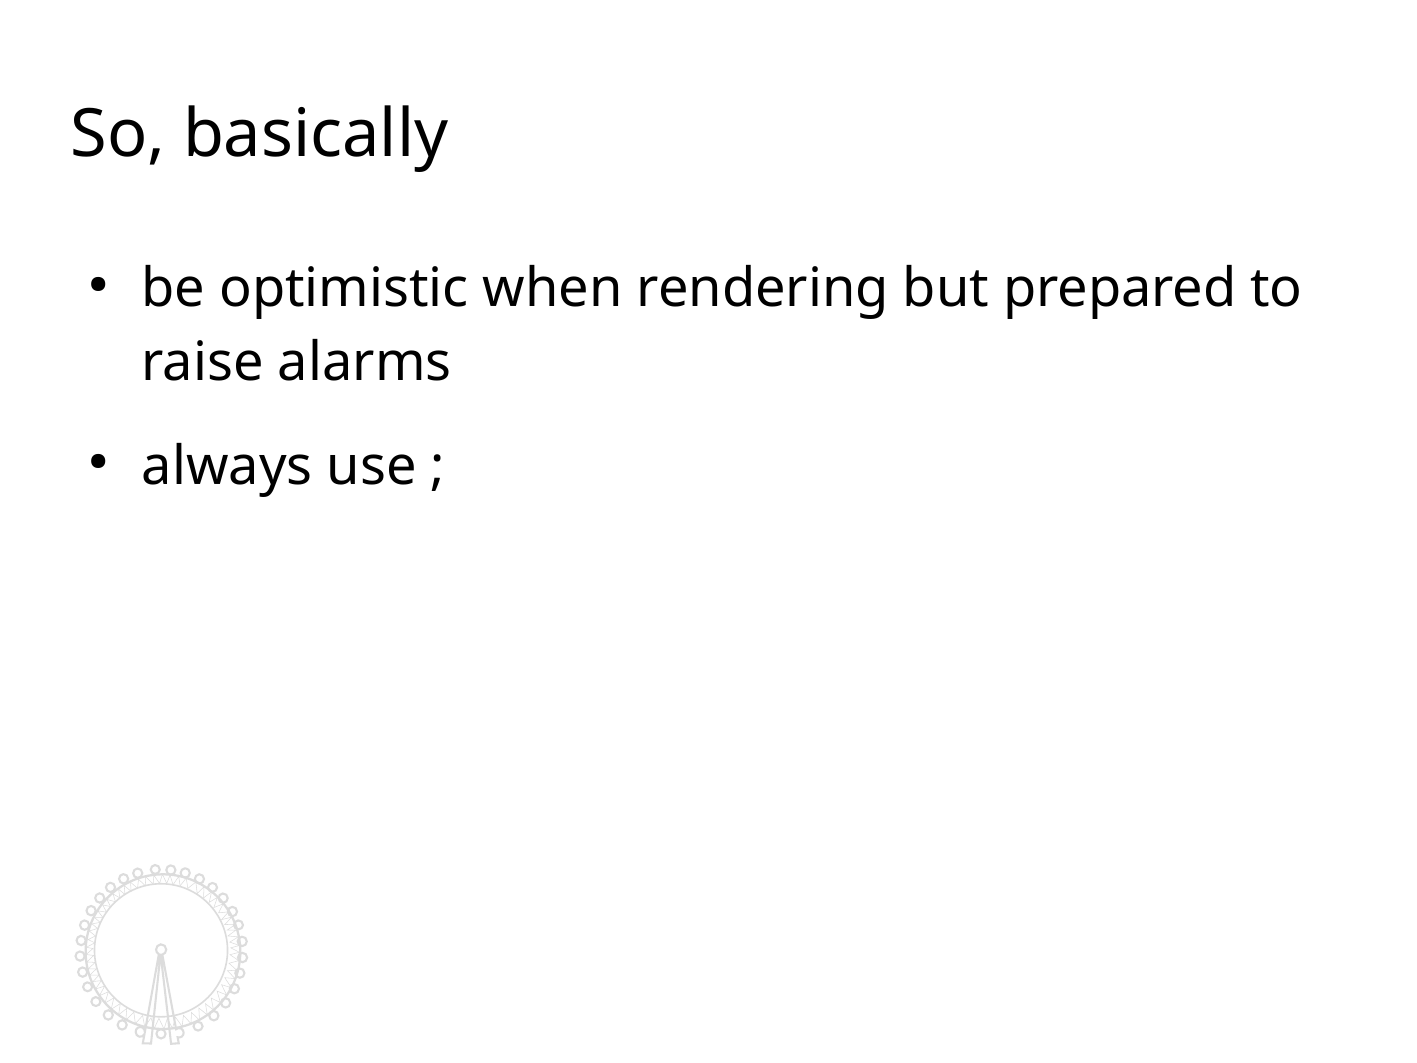

# So, basically
be optimistic when rendering but prepared to raise alarms
always use ;